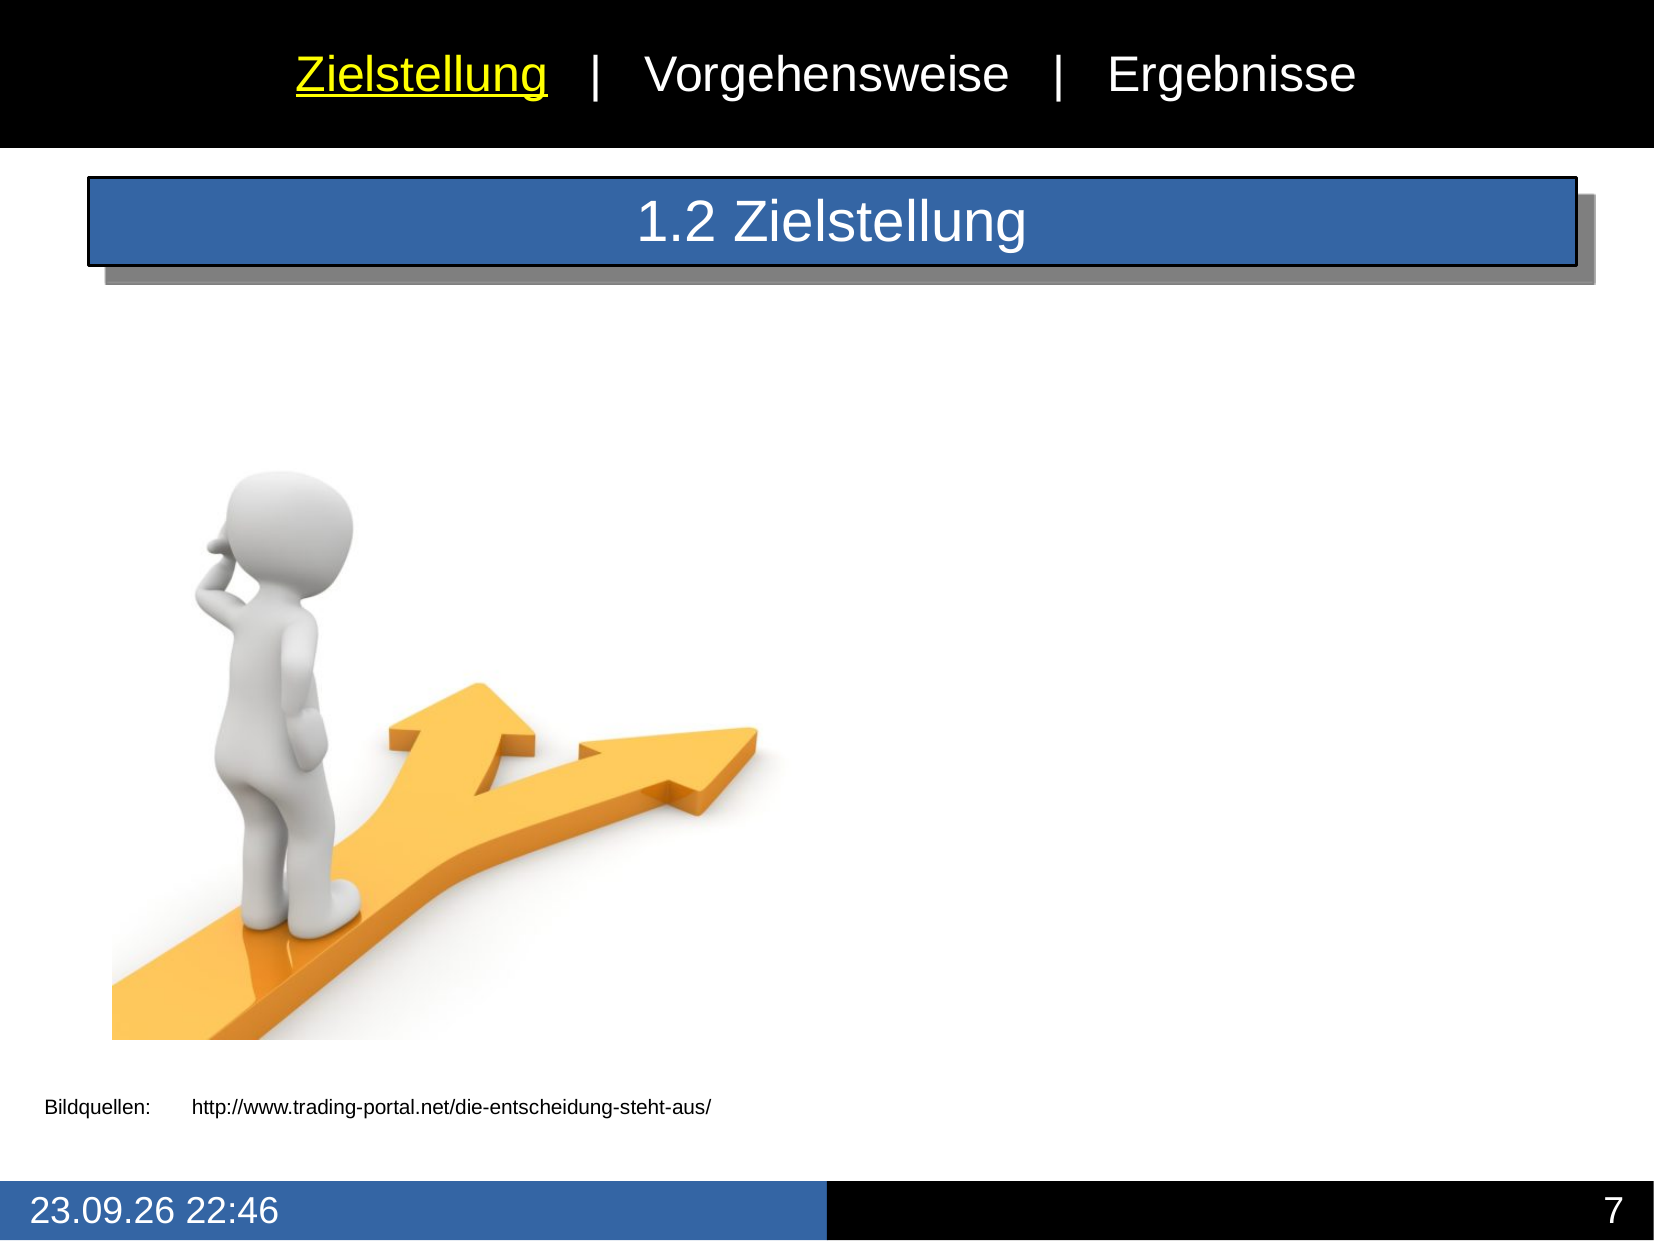

Zielstellung | Vorgehensweise | Ergebnisse
# 1.2 Zielstellung
Bildquellen: 	http://www.trading-portal.net/die-entscheidung-steht-aus/
7